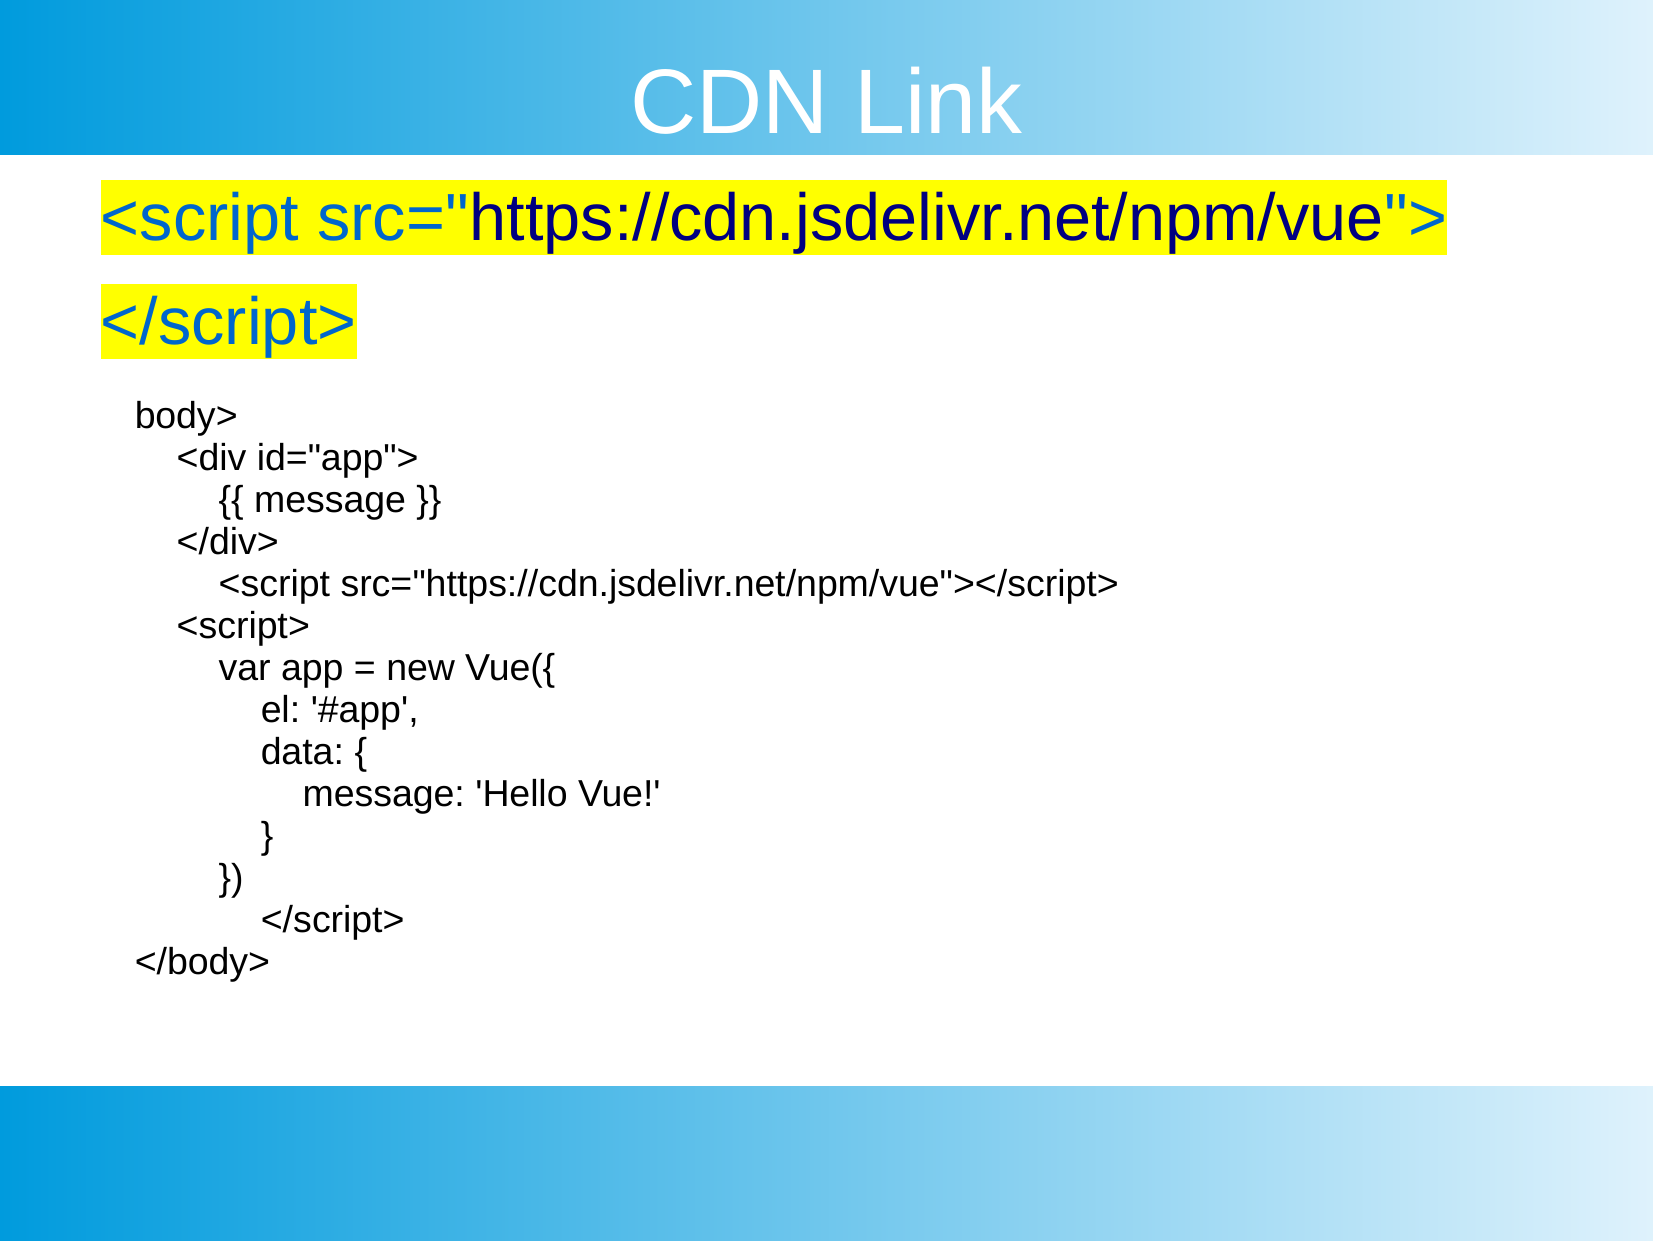

# CDN Link
<script src="https://cdn.jsdelivr.net/npm/vue">
</script>
body>
 <div id="app">
 {{ message }}
 </div>
 <script src="https://cdn.jsdelivr.net/npm/vue"></script>
 <script>
 var app = new Vue({
 el: '#app',
 data: {
 message: 'Hello Vue!'
 }
 })
 </script>
</body>